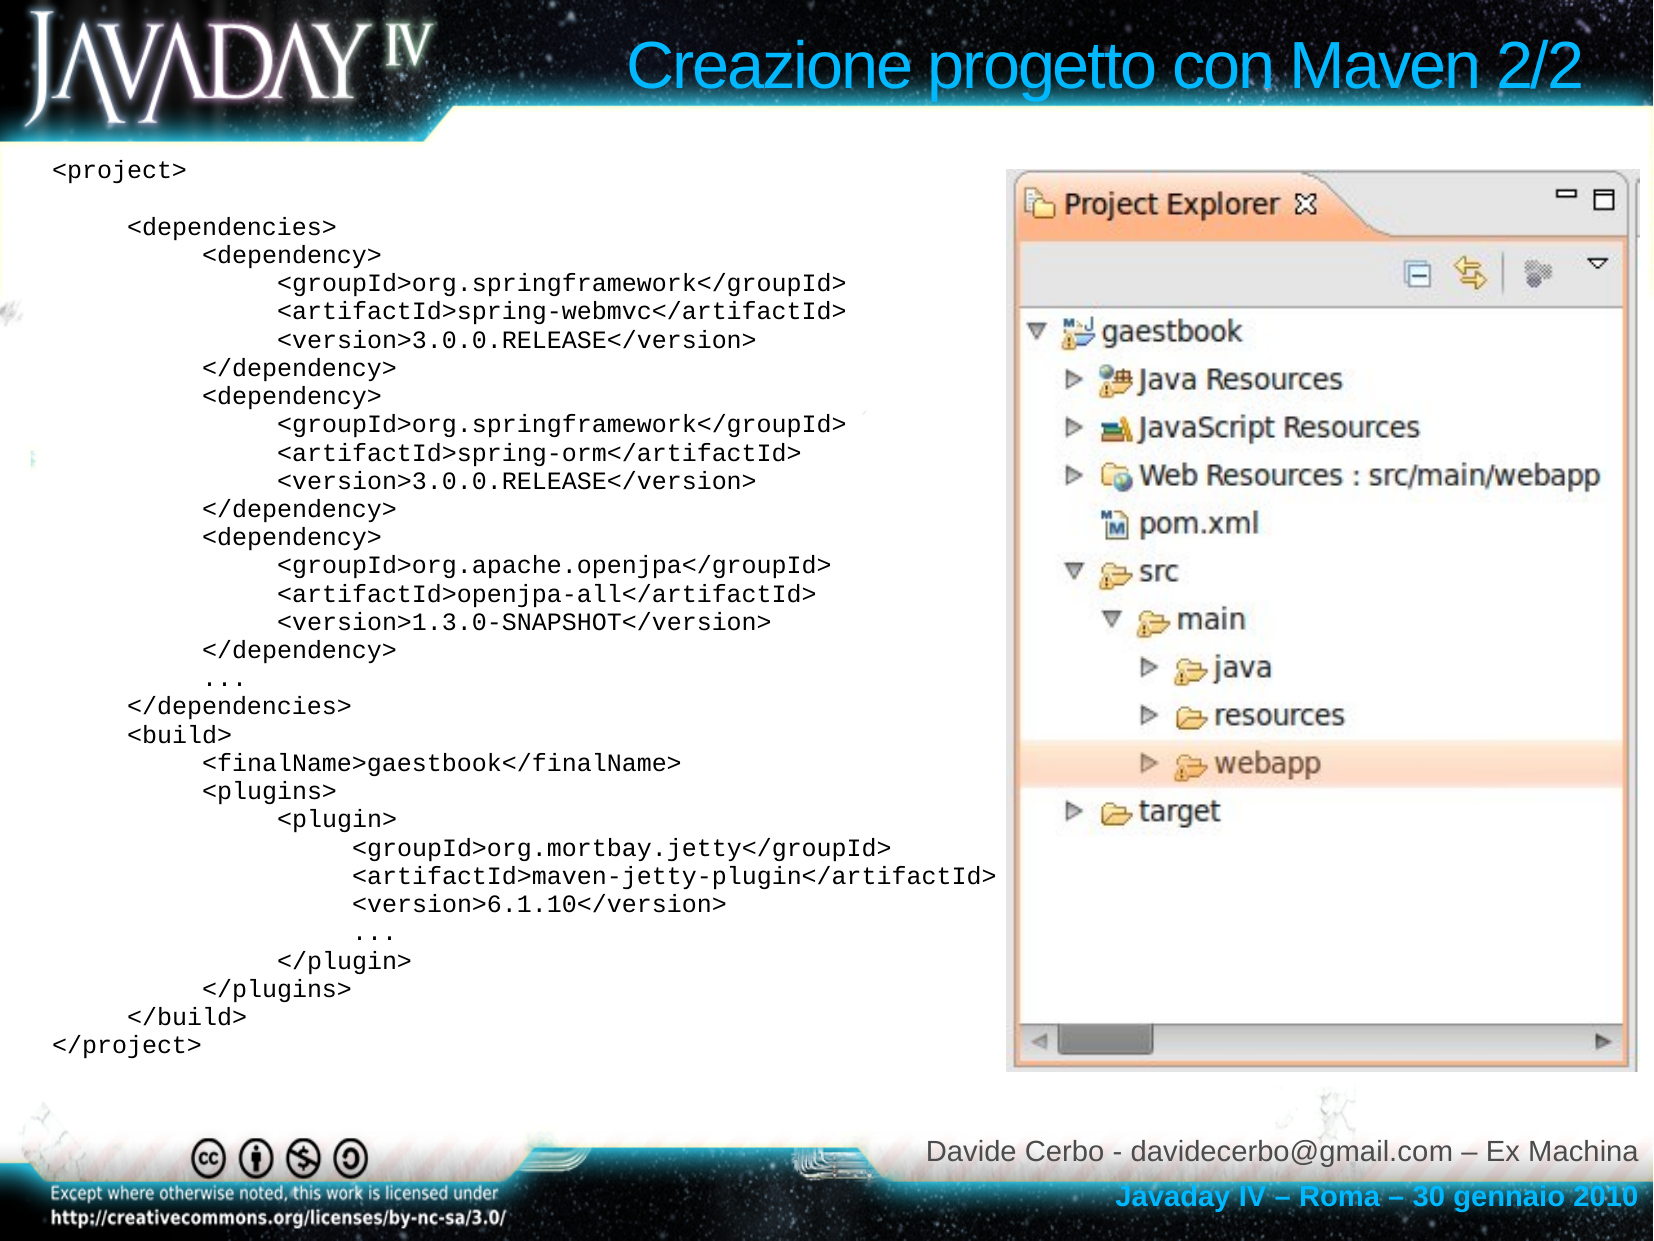

# Creazione progetto con Maven 2/2
<project>
	<dependencies>
		<dependency>
			<groupId>org.springframework</groupId>
			<artifactId>spring-webmvc</artifactId>
			<version>3.0.0.RELEASE</version>
		</dependency>
		<dependency>
			<groupId>org.springframework</groupId>
			<artifactId>spring-orm</artifactId>
			<version>3.0.0.RELEASE</version>
		</dependency>
		<dependency>
			<groupId>org.apache.openjpa</groupId>
			<artifactId>openjpa-all</artifactId>
			<version>1.3.0-SNAPSHOT</version>
		</dependency>
		...
	</dependencies>
	<build>
		<finalName>gaestbook</finalName>
		<plugins>
			<plugin>
				<groupId>org.mortbay.jetty</groupId>
				<artifactId>maven-jetty-plugin</artifactId>
				<version>6.1.10</version>
				...
			</plugin>
		</plugins>
	</build>
</project>